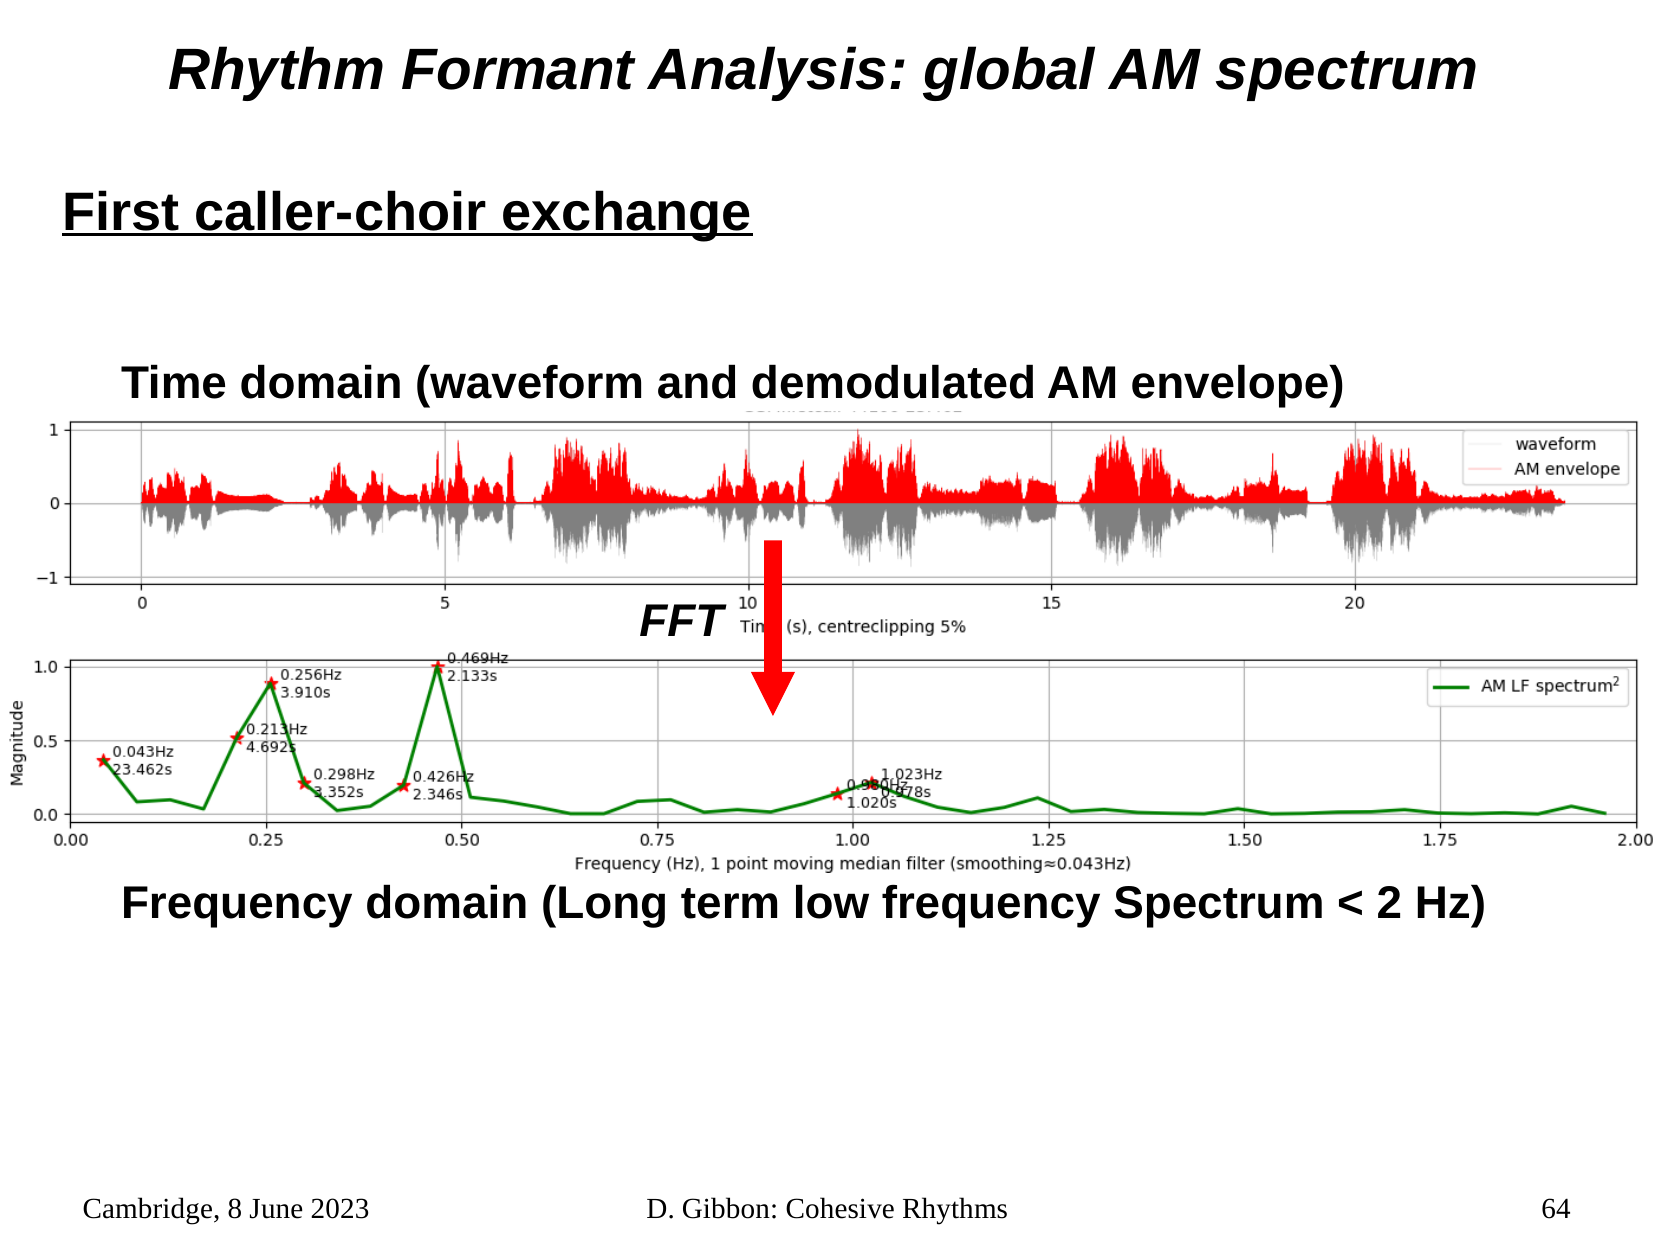

# Rhythm Formant Analysis: global AM spectrum
First caller-choir exchange
Time domain (waveform and demodulated AM envelope)
FFT
Frequency domain (Long term low frequency Spectrum < 2 Hz)
Cambridge, 8 June 2023
D. Gibbon: Cohesive Rhythms
64